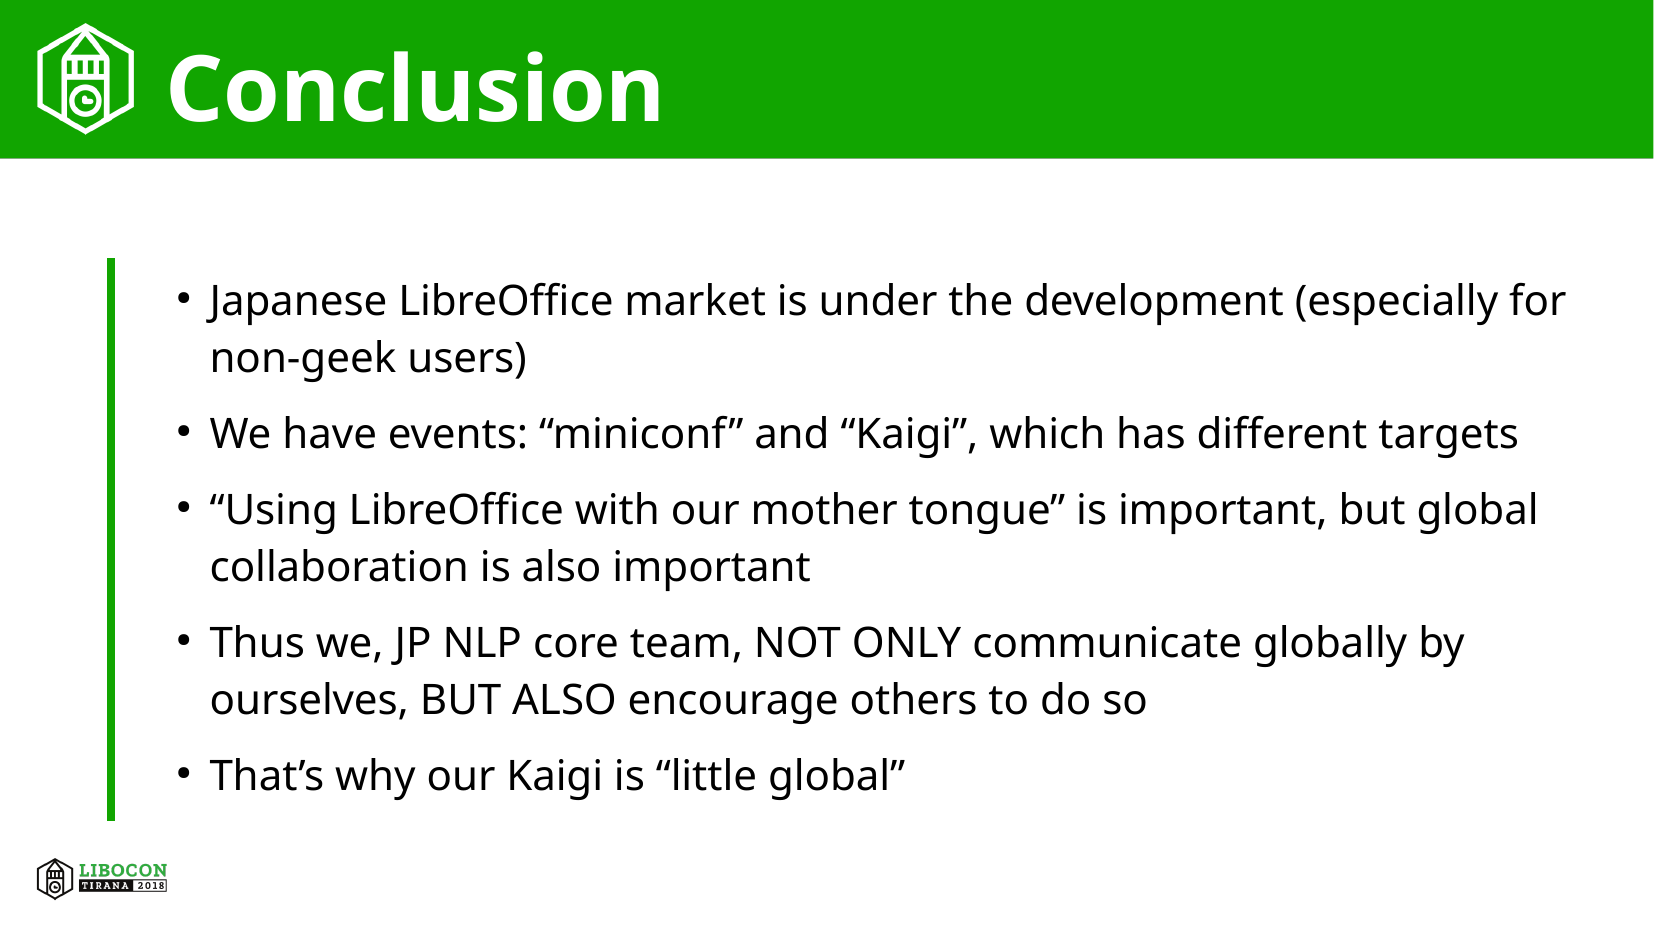

# Conclusion
Japanese LibreOffice market is under the development (especially for non-geek users)
We have events: “miniconf” and “Kaigi”, which has different targets
“Using LibreOffice with our mother tongue” is important, but global collaboration is also important
Thus we, JP NLP core team, NOT ONLY communicate globally by ourselves, BUT ALSO encourage others to do so
That’s why our Kaigi is “little global”